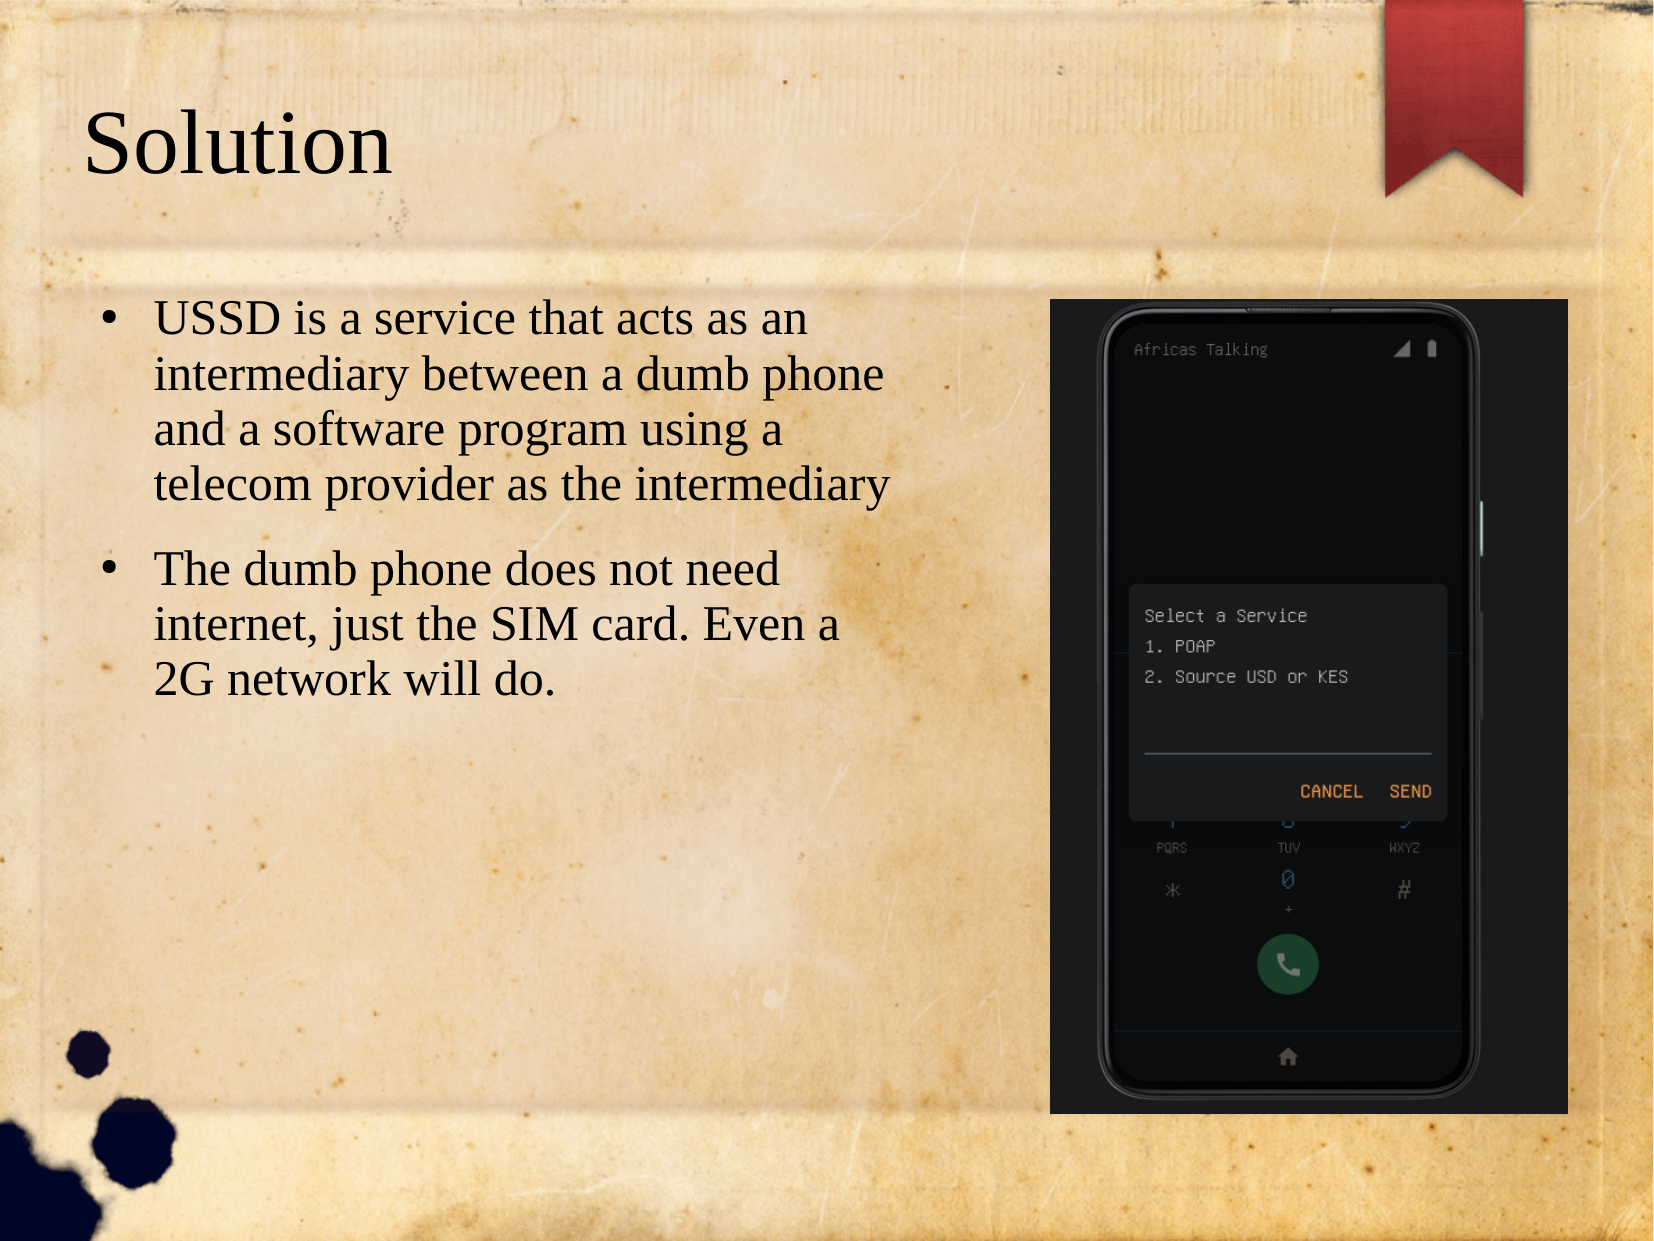

# Solution
USSD is a service that acts as an intermediary between a dumb phone and a software program using a telecom provider as the intermediary
The dumb phone does not need internet, just the SIM card. Even a 2G network will do.